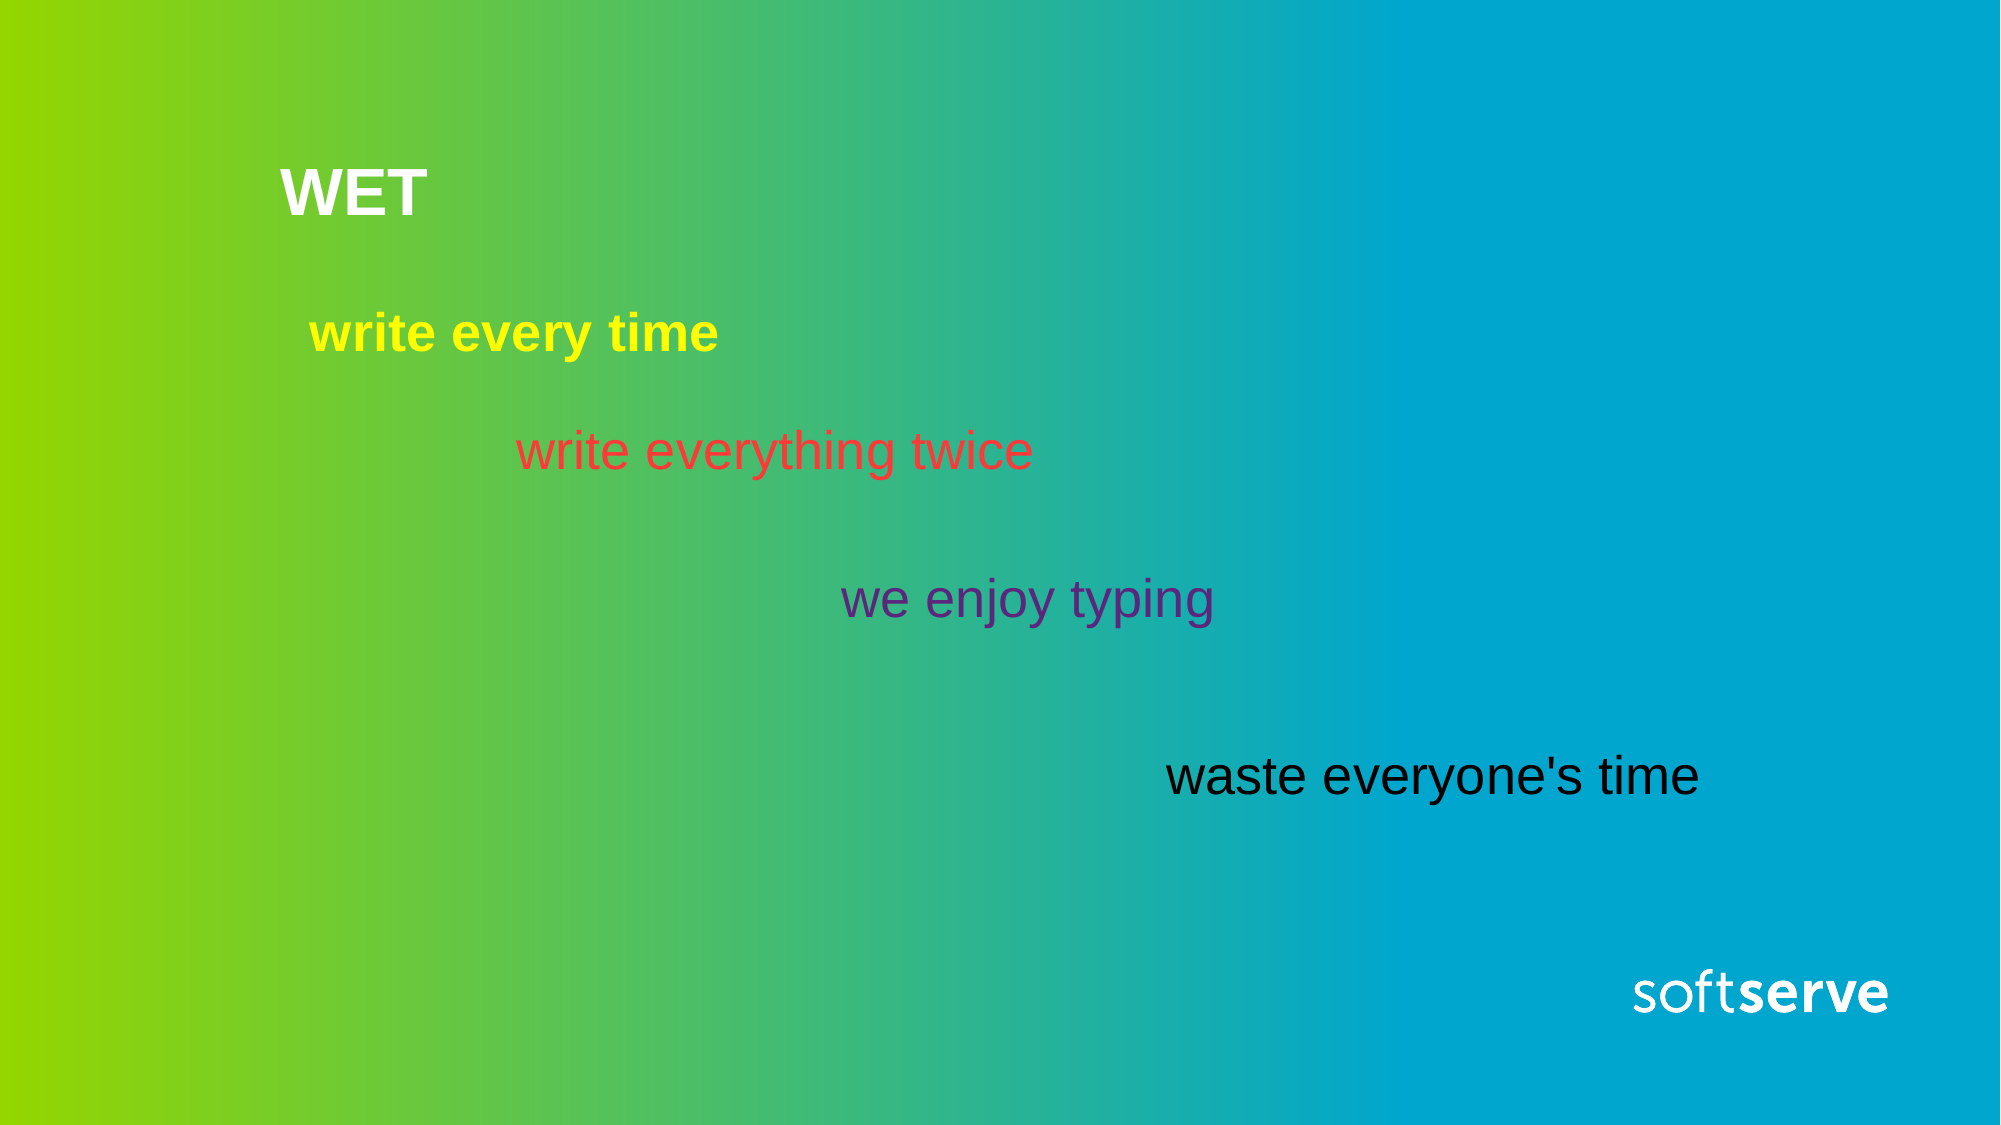

WET
write every time
write everything twice
we enjoy typing
waste everyone's time